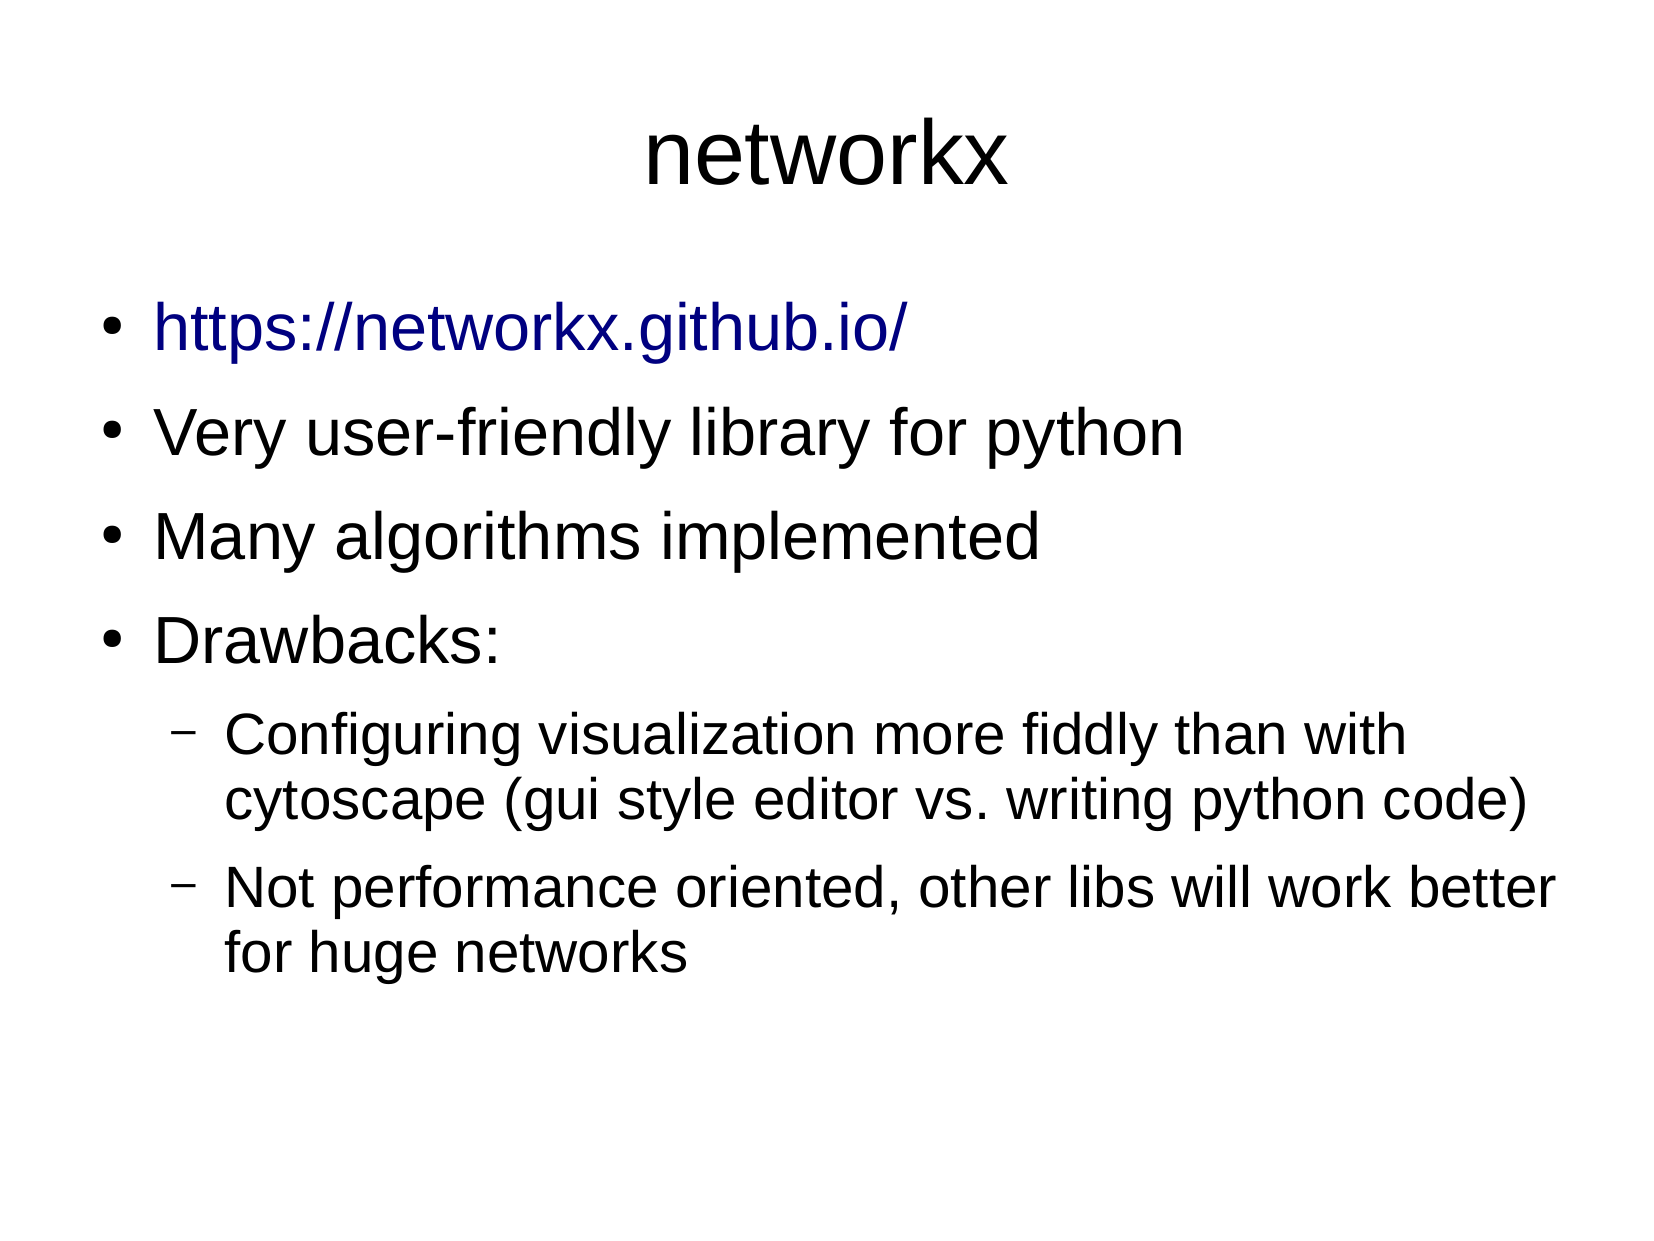

# networkx
https://networkx.github.io/
Very user-friendly library for python
Many algorithms implemented
Drawbacks:
Configuring visualization more fiddly than with cytoscape (gui style editor vs. writing python code)
Not performance oriented, other libs will work better for huge networks